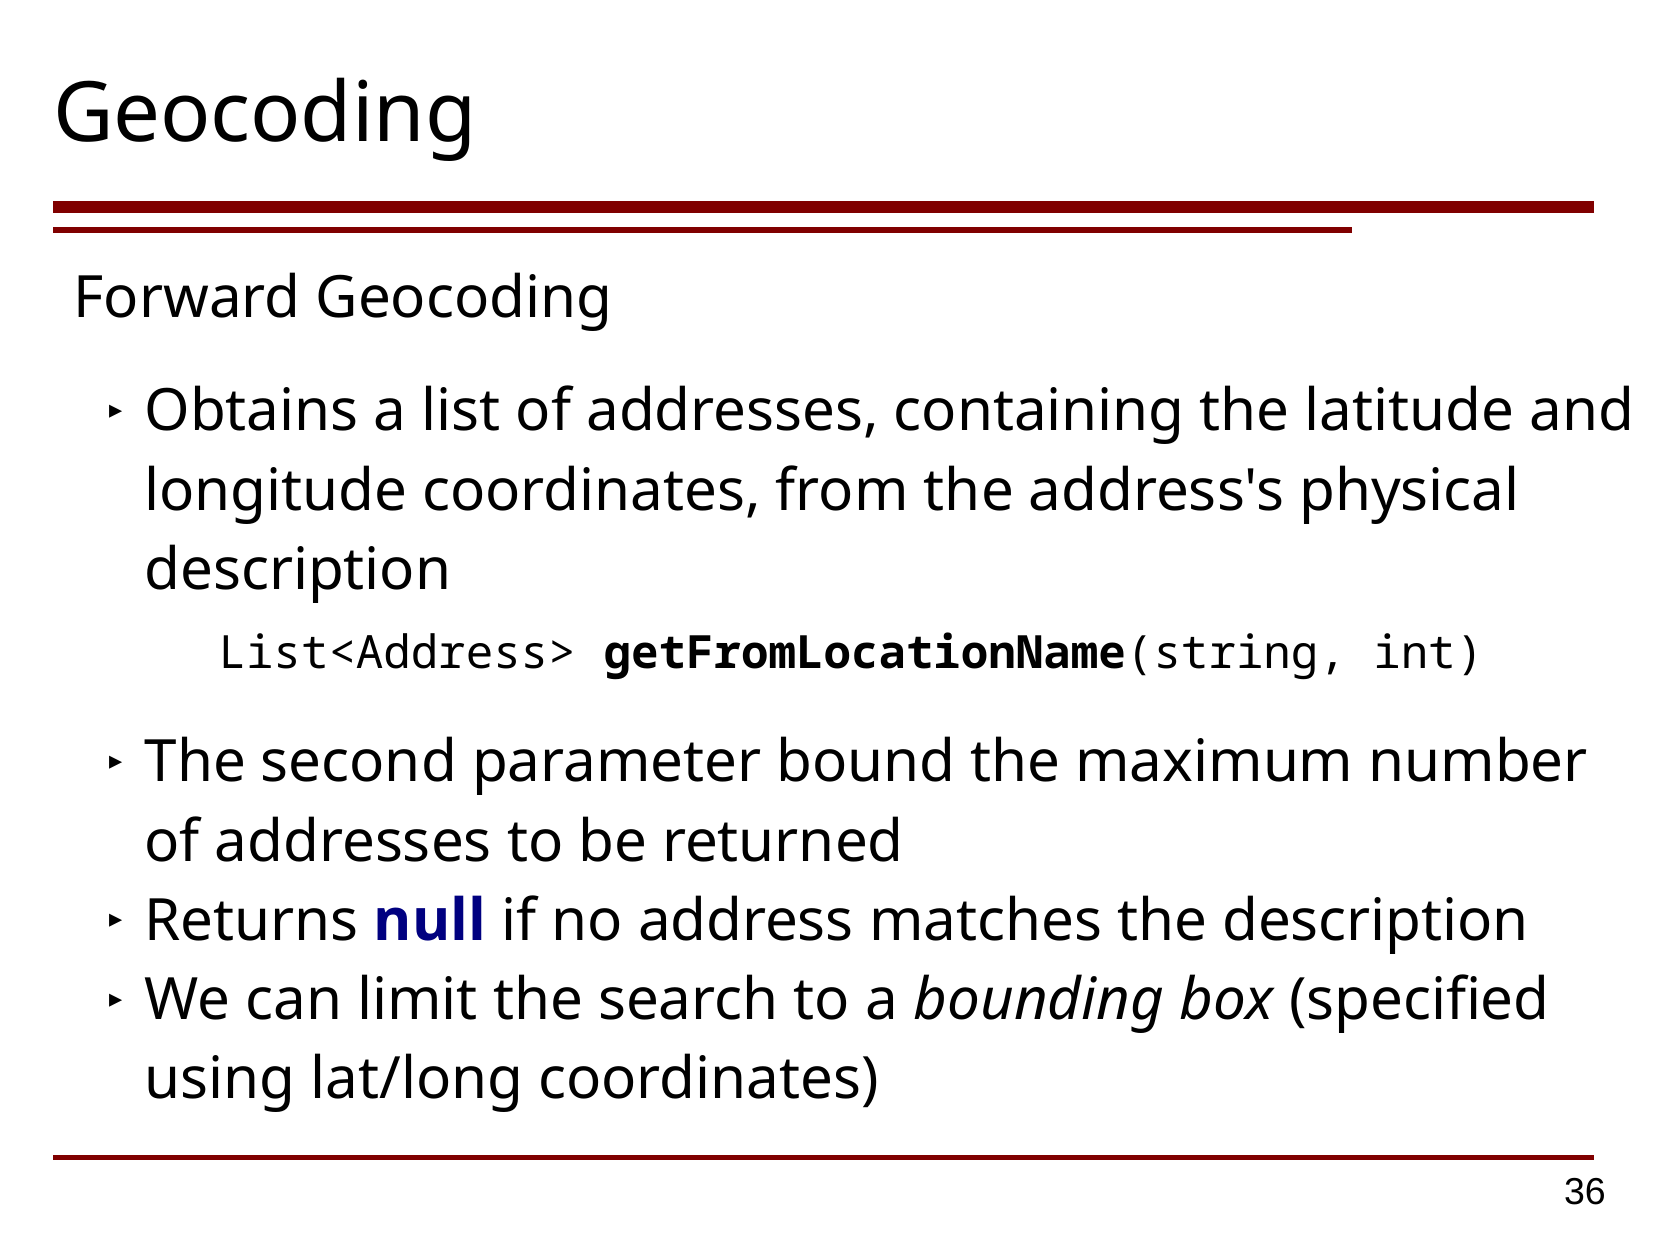

# Geocoding
Forward Geocoding
Obtains a list of addresses, containing the latitude and longitude coordinates, from the address's physical description
	List<Address> getFromLocationName(string, int)
The second parameter bound the maximum number of addresses to be returned
Returns null if no address matches the description
We can limit the search to a bounding box (specified using lat/long coordinates)